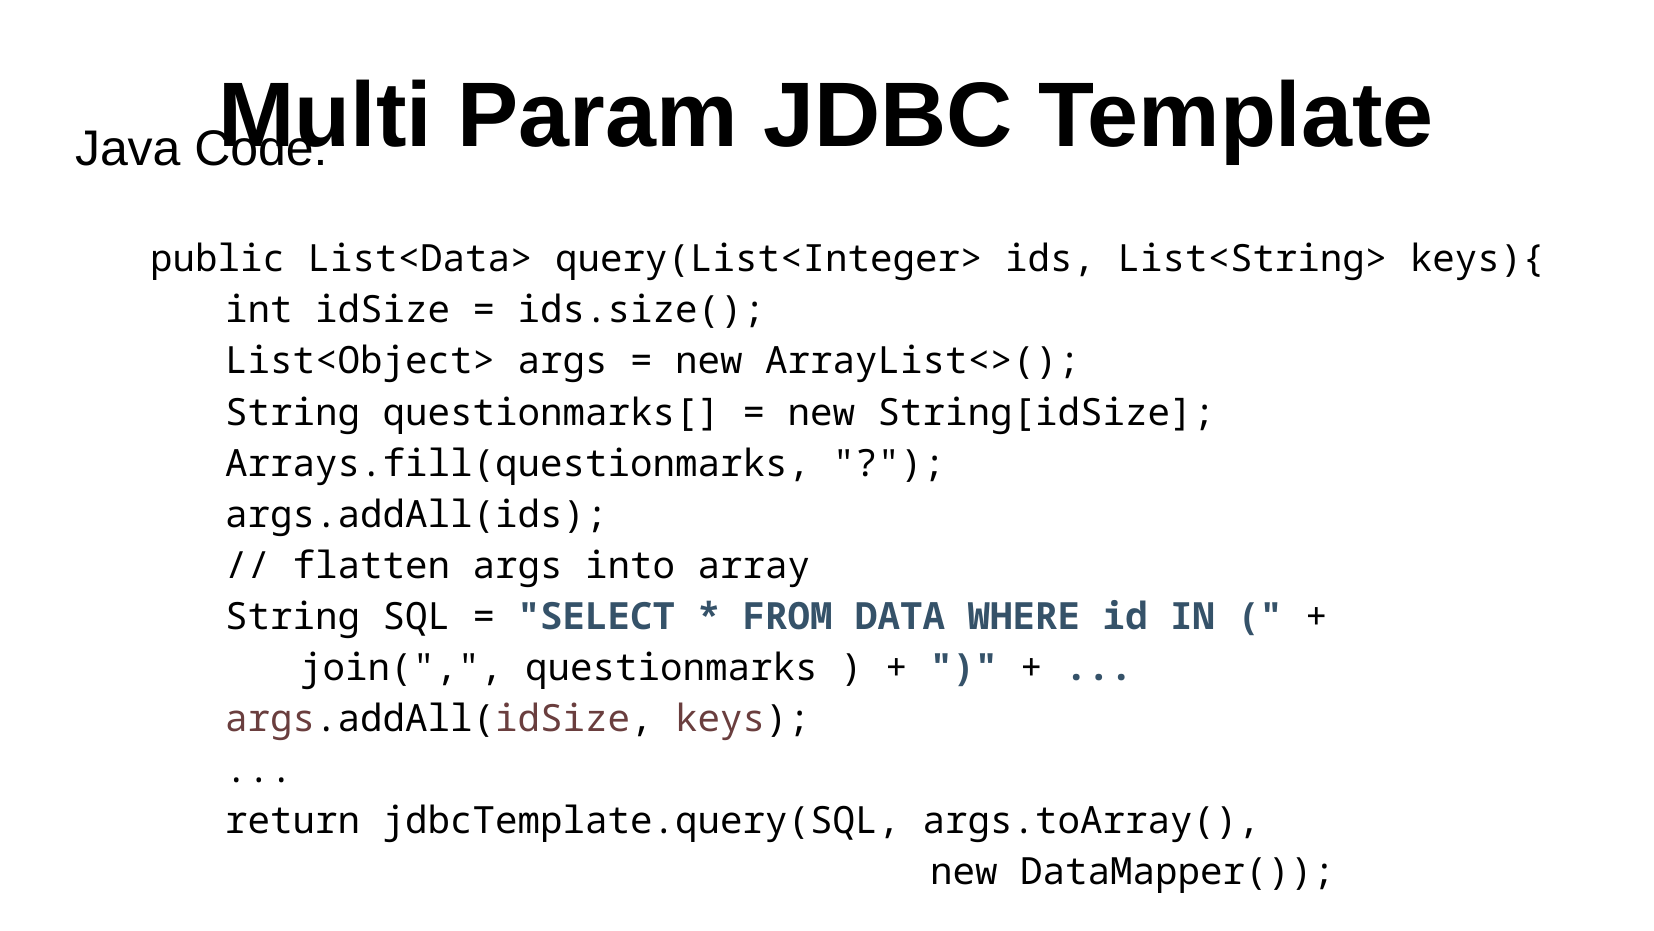

# Multi Param JDBC Template
Java Code:
	public List<Data> query(List<Integer> ids, List<String> keys){
		int idSize = ids.size();
		List<Object> args = new ArrayList<>();
		String questionmarks[] = new String[idSize];
		Arrays.fill(questionmarks, "?");
		args.addAll(ids);
		// flatten args into array
		String SQL = "SELECT * FROM DATA WHERE id IN (" +
 join(",", questionmarks ) + ")" + ...
		args.addAll(idSize, keys);
		...
		return jdbcTemplate.query(SQL, args.toArray(),
 new DataMapper());